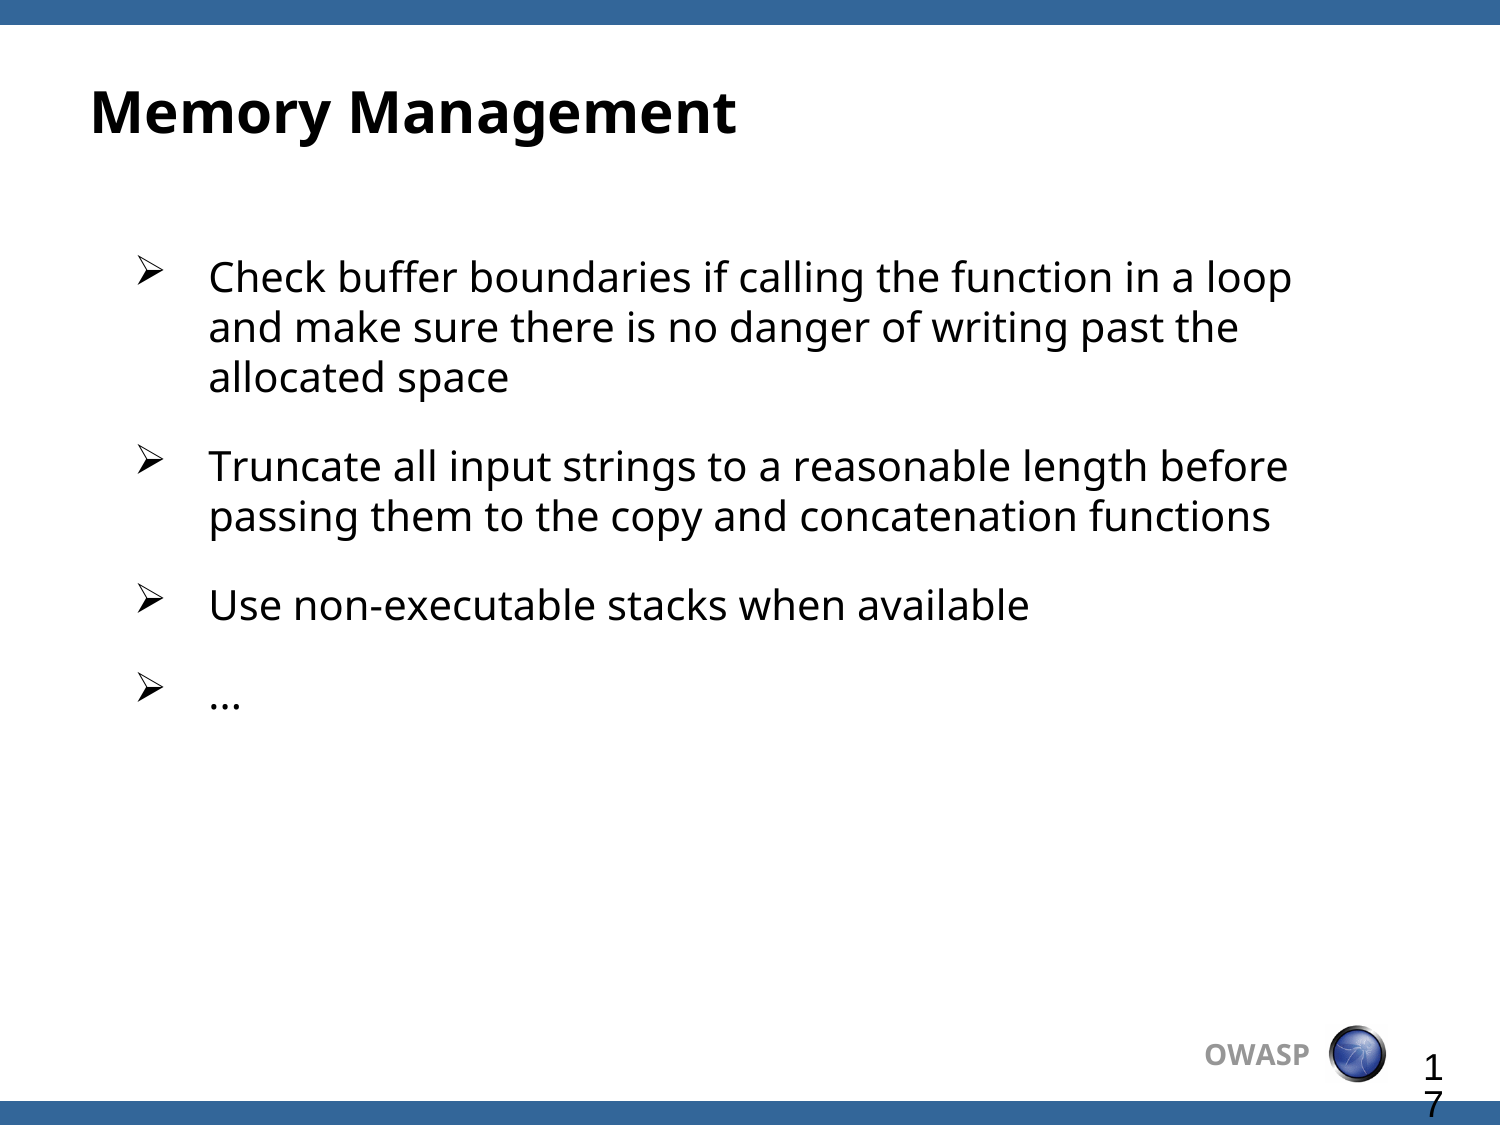

# Memory Management
Check buffer boundaries if calling the function in a loop and make sure there is no danger of writing past the allocated space
Truncate all input strings to a reasonable length before passing them to the copy and concatenation functions
Use non-executable stacks when available
...
17